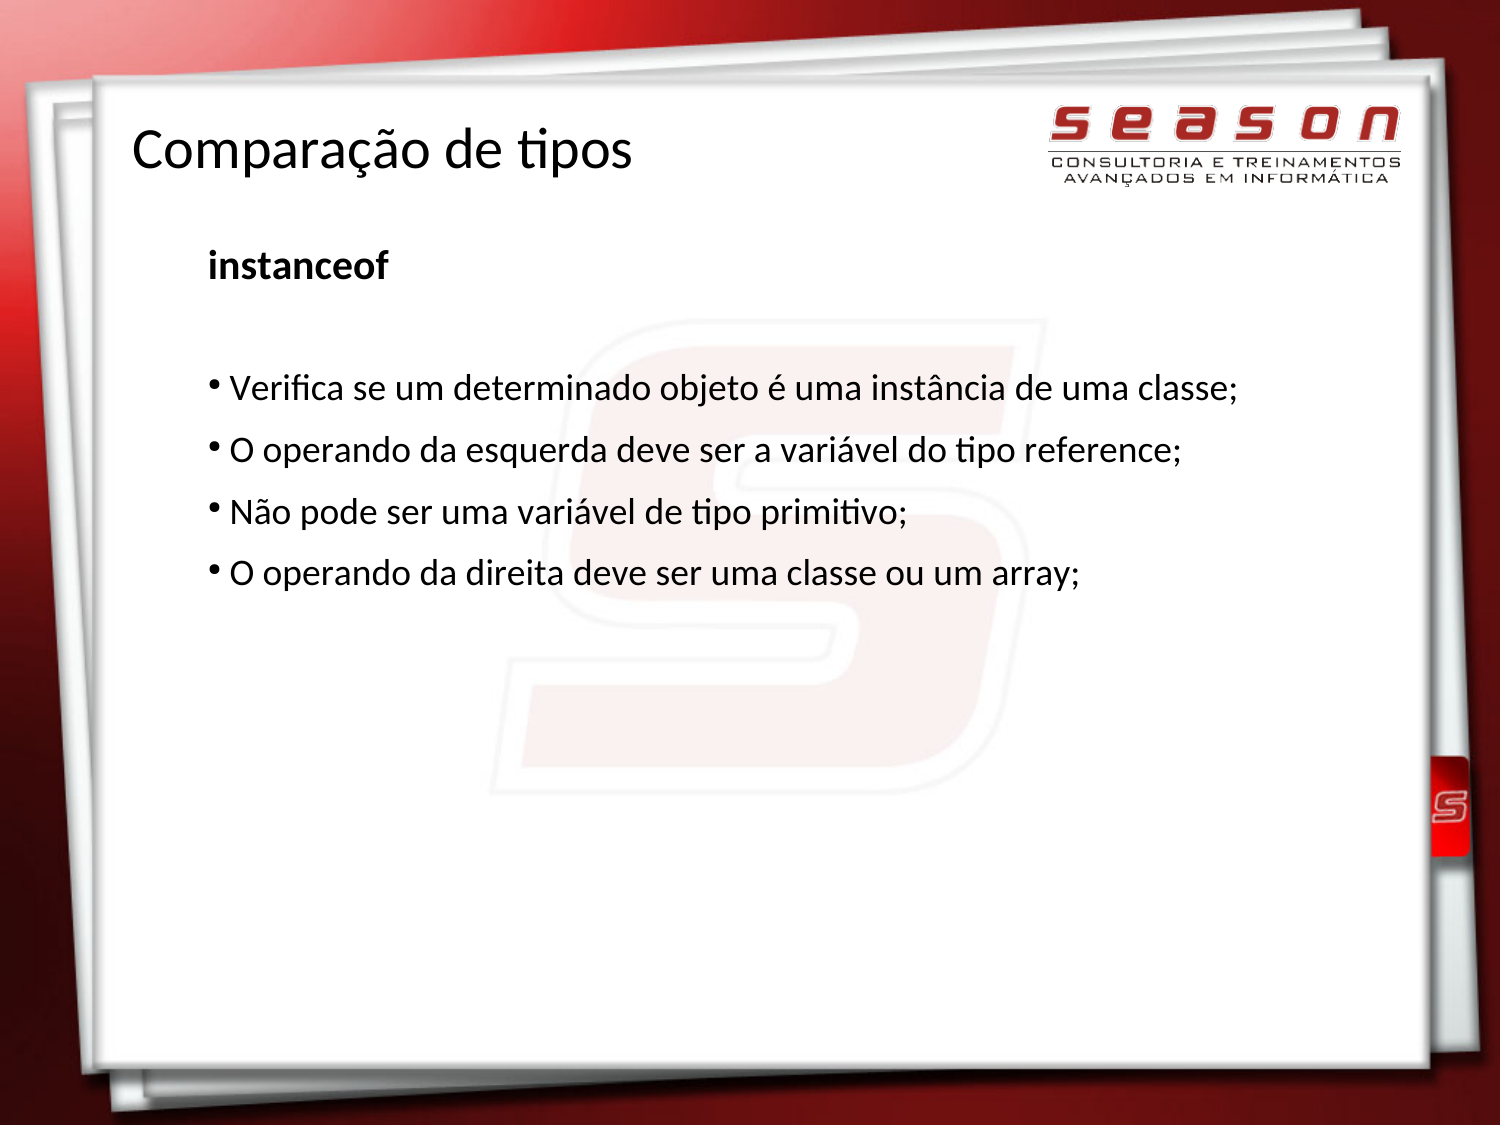

# Comparação de tipos
instanceof
 Verifica se um determinado objeto é uma instância de uma classe;
 O operando da esquerda deve ser a variável do tipo reference;
 Não pode ser uma variável de tipo primitivo;
 O operando da direita deve ser uma classe ou um array;